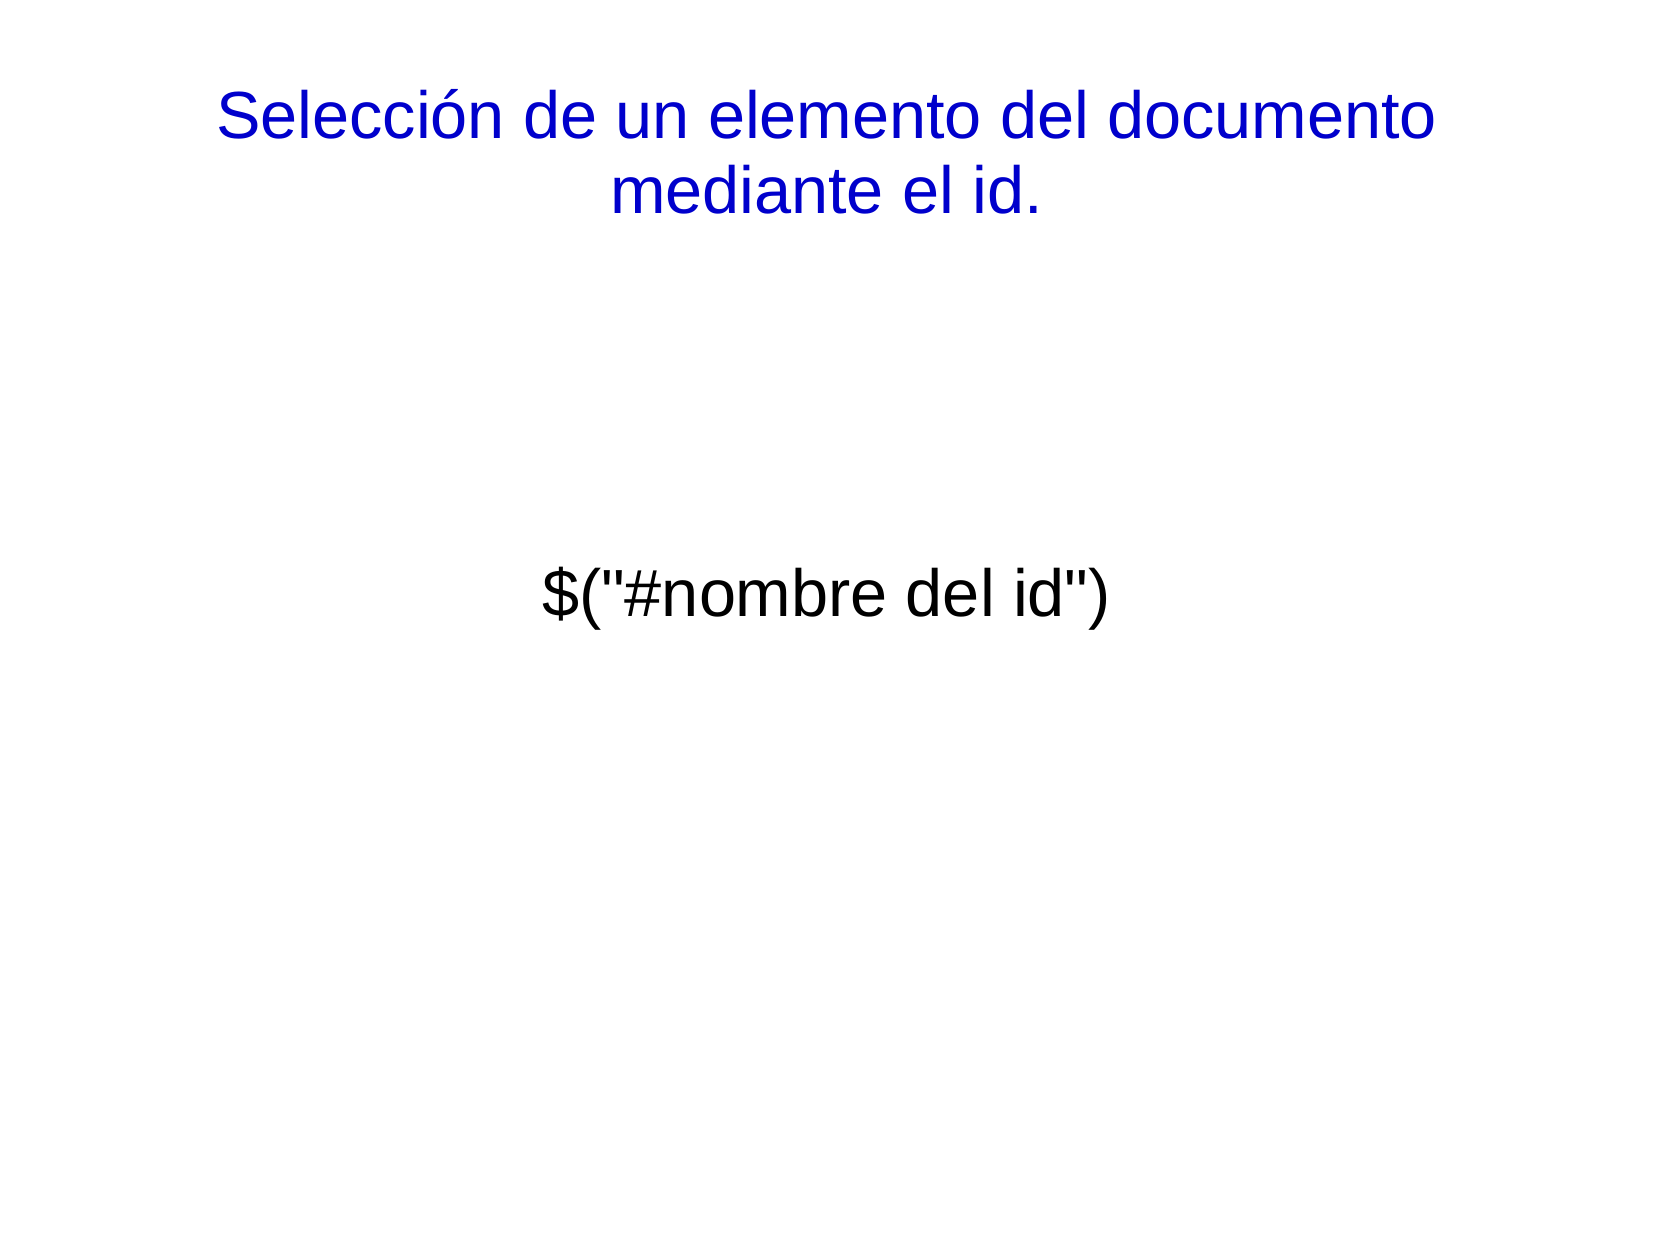

# Selección de un elemento del documento mediante el id.
$("#nombre del id")